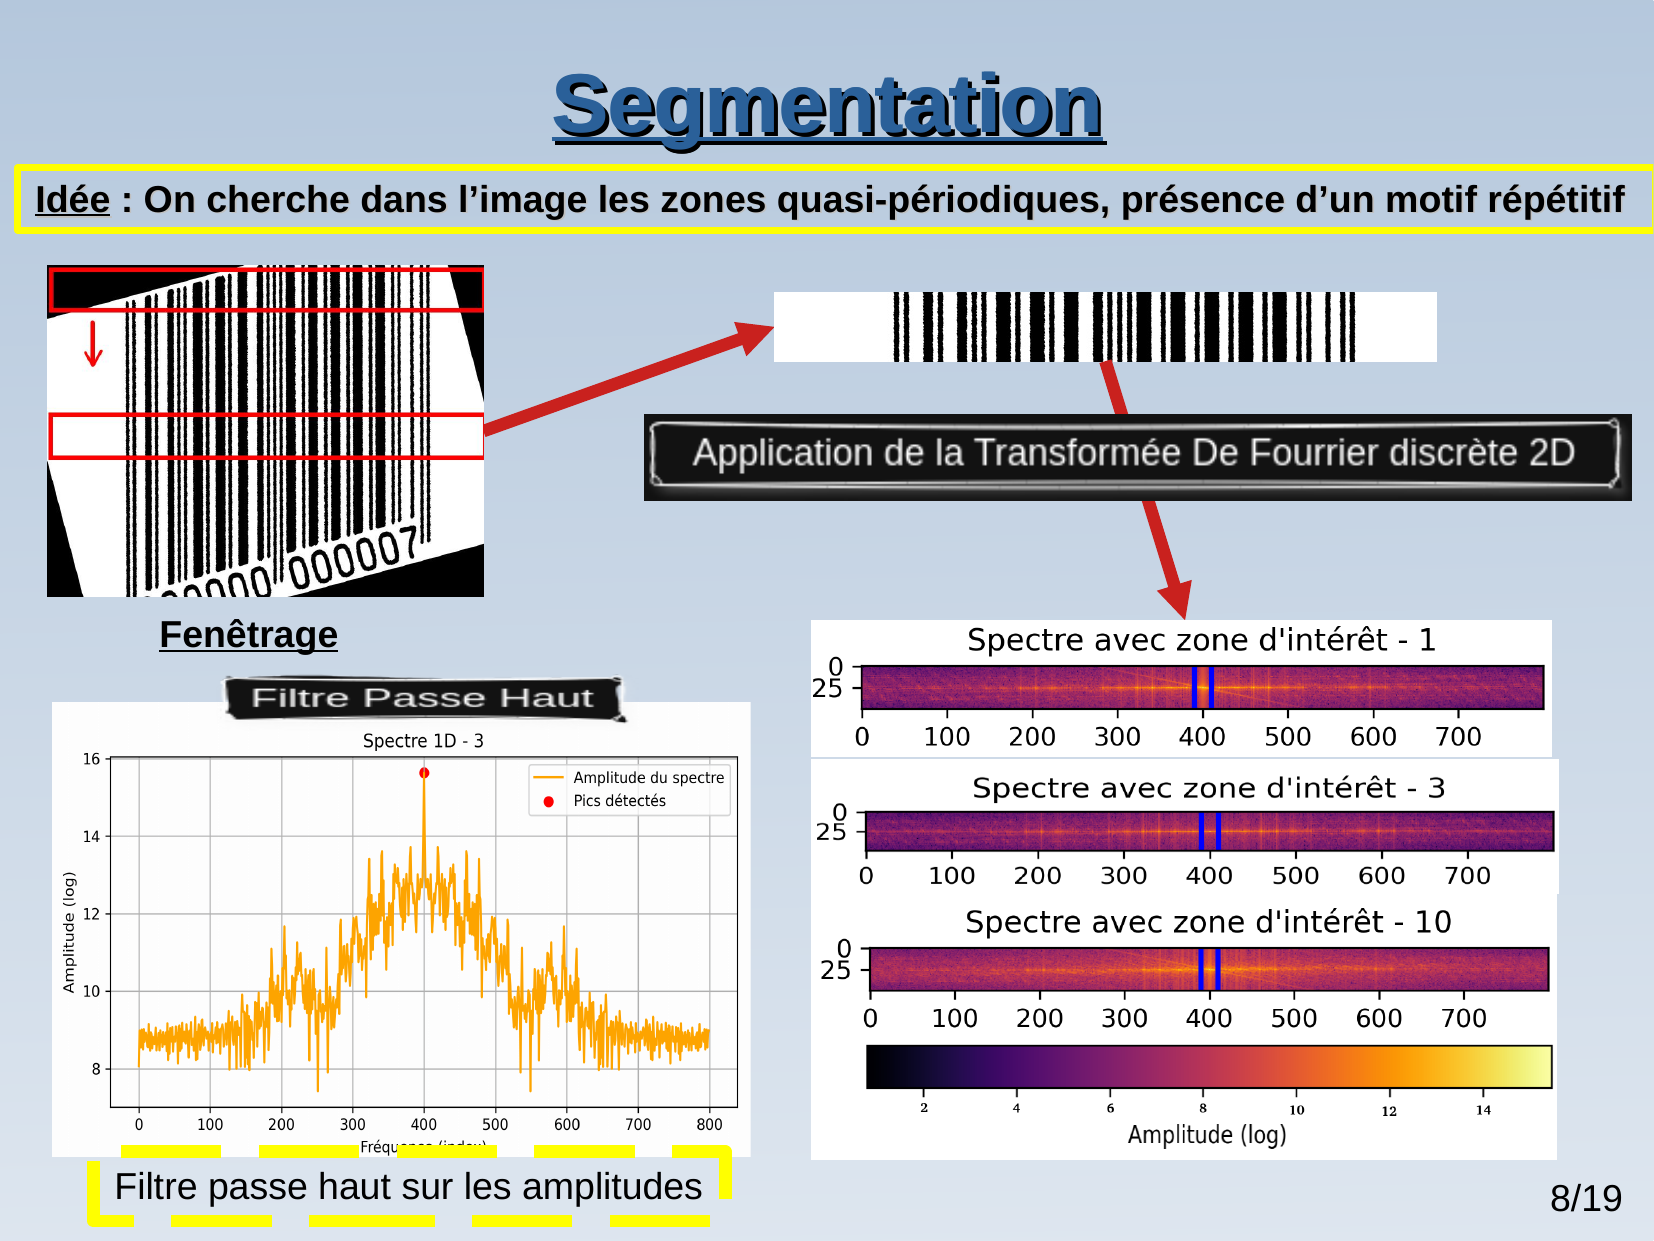

# Segmentation
Segmentation
Idée : On cherche dans l’image les zones quasi-périodiques, présence d’un motif répétitif
Fenêtrage
Filtre passe haut sur les amplitudes